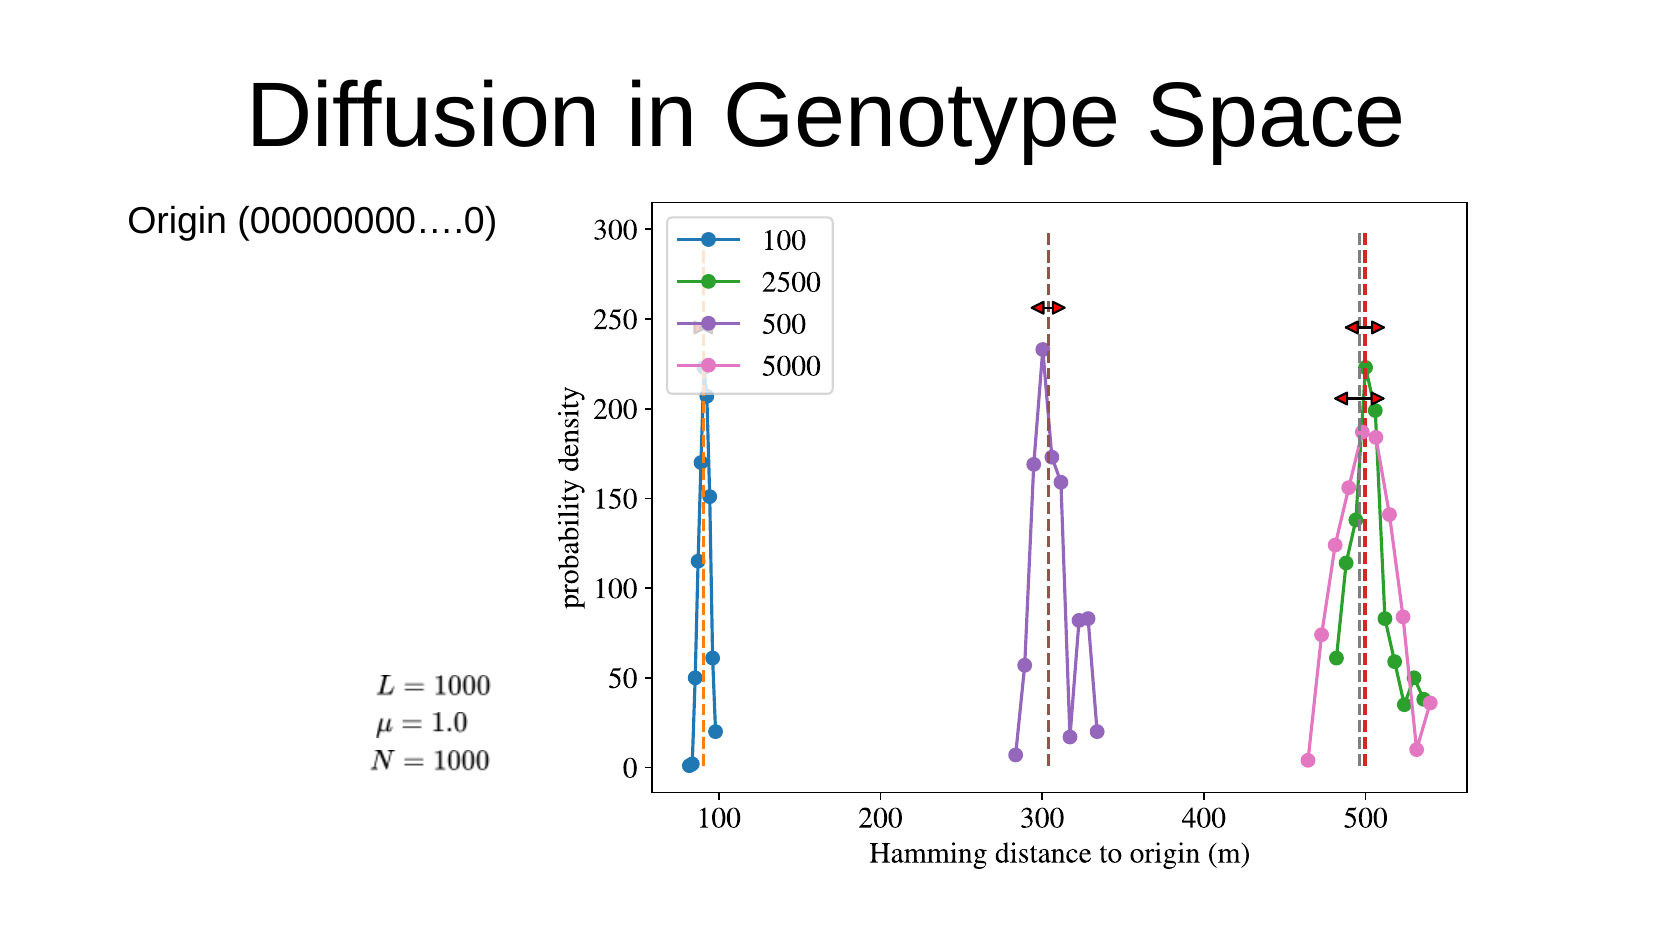

# Diffusion in Genotype Space
Origin (00000000….0)